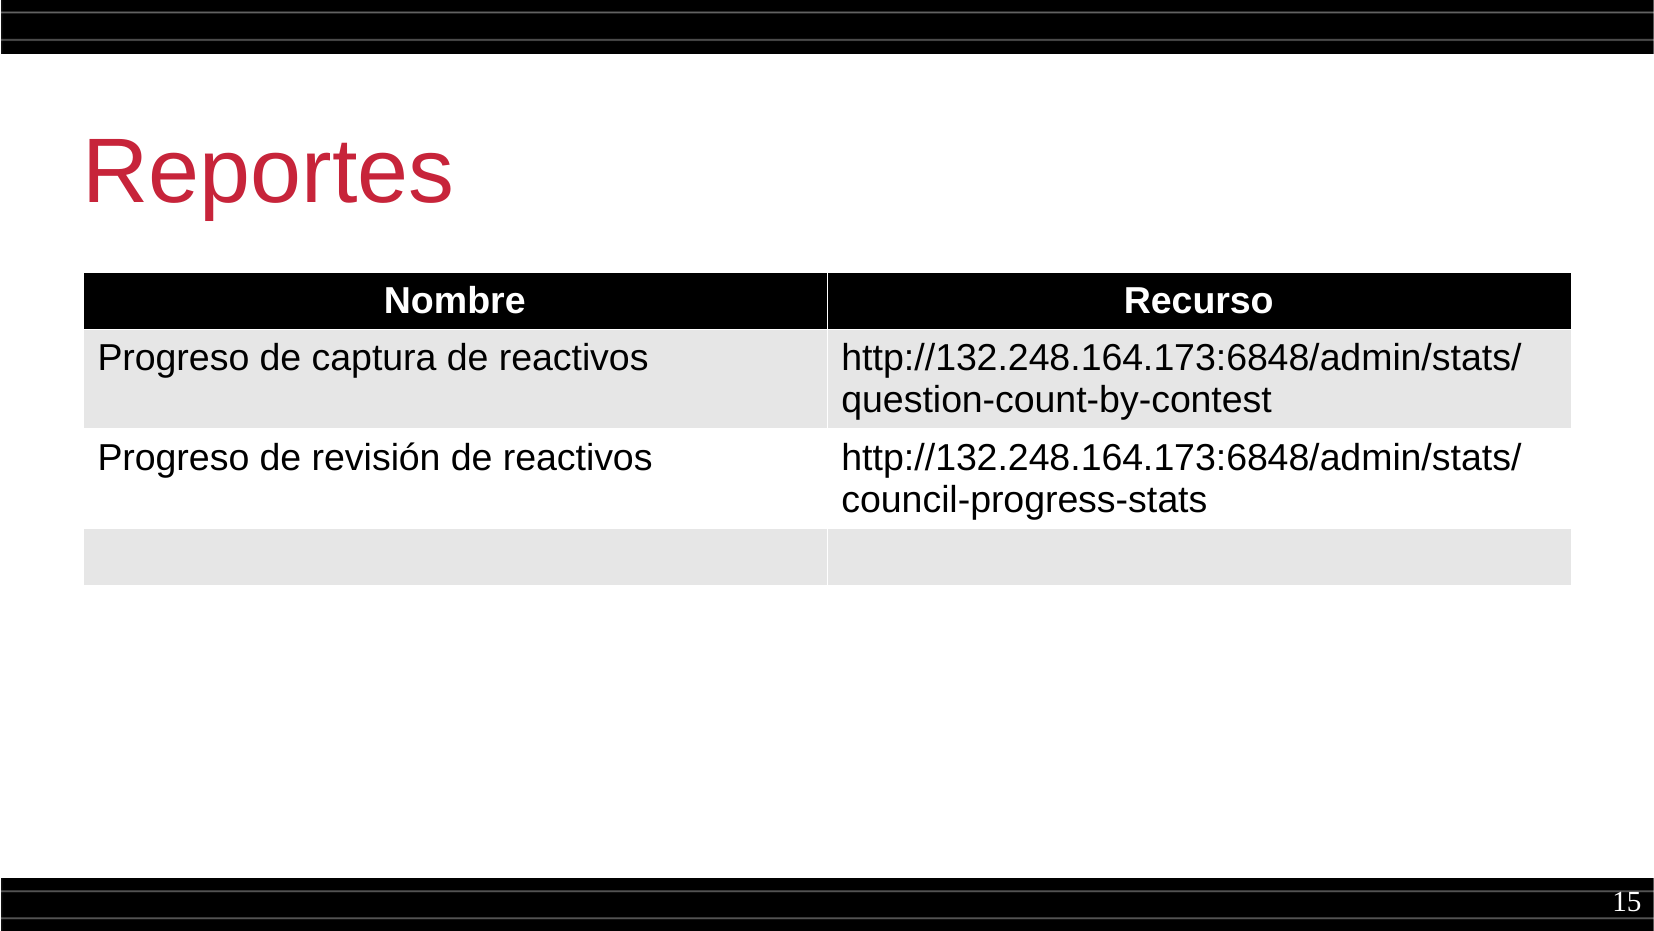

# Reportes
| Nombre | Recurso |
| --- | --- |
| Progreso de captura de reactivos | http://132.248.164.173:6848/admin/stats/question-count-by-contest |
| Progreso de revisión de reactivos | http://132.248.164.173:6848/admin/stats/council-progress-stats |
| | |
| | |